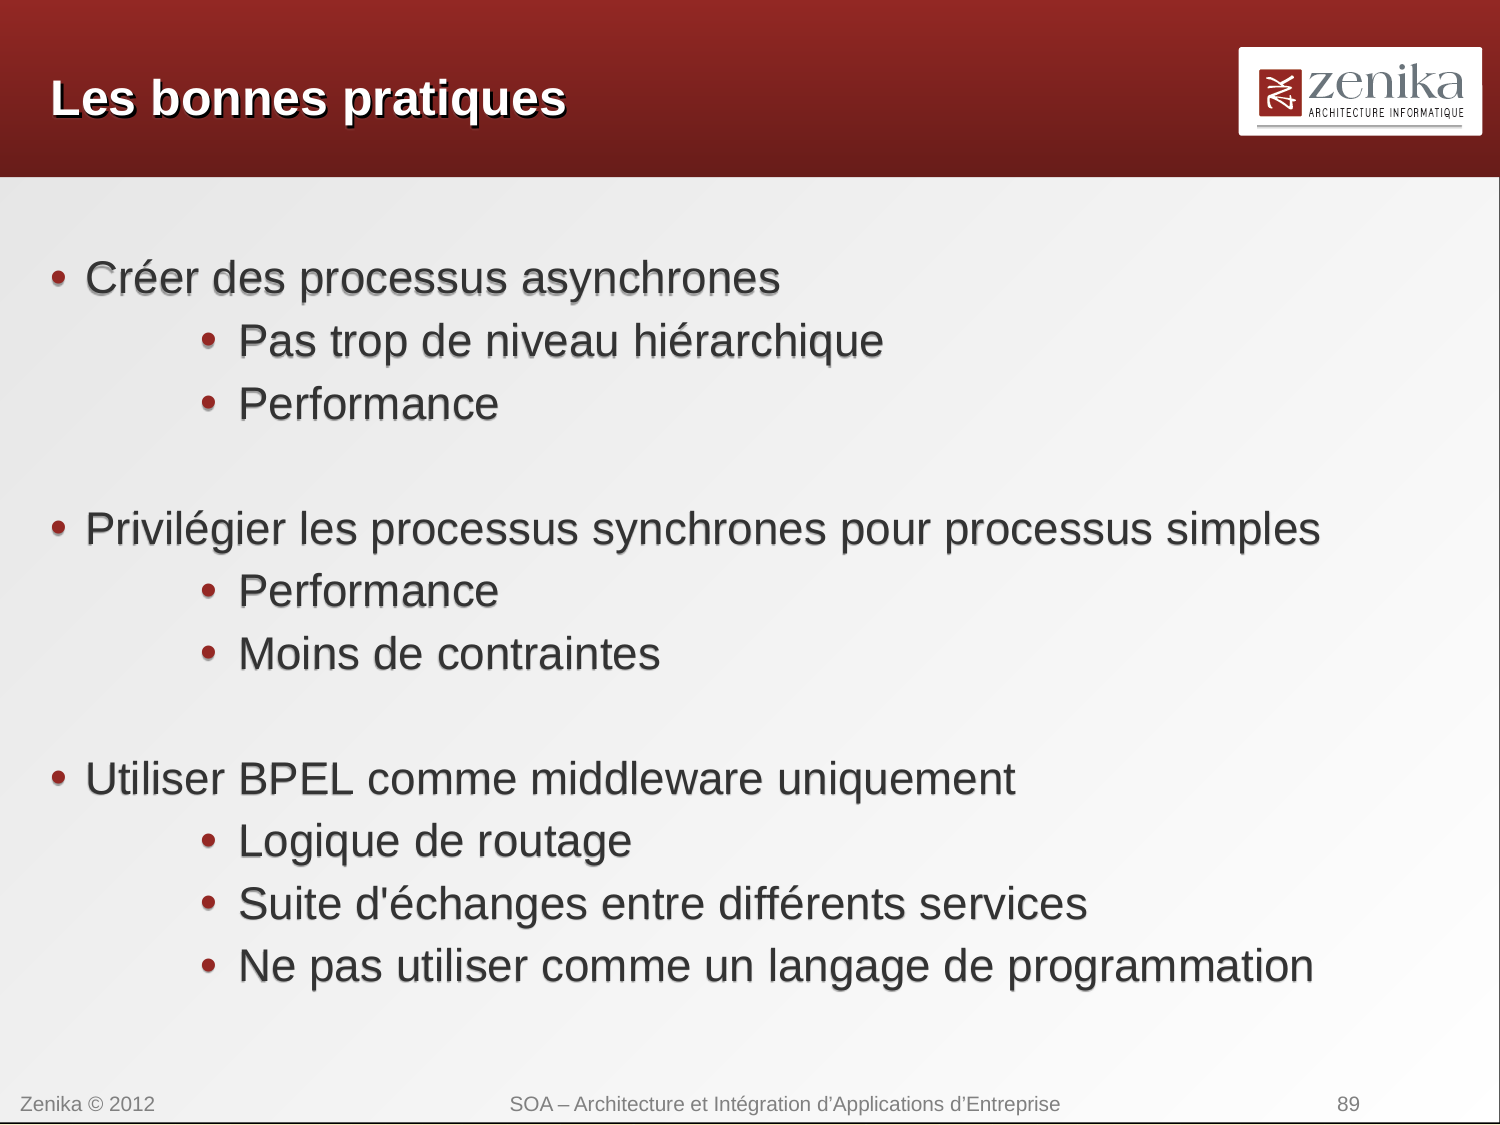

# Les bonnes pratiques
Créer des processus asynchrones
Pas trop de niveau hiérarchique
Performance
Privilégier les processus synchrones pour processus simples
Performance
Moins de contraintes
Utiliser BPEL comme middleware uniquement
Logique de routage
Suite d'échanges entre différents services
Ne pas utiliser comme un langage de programmation